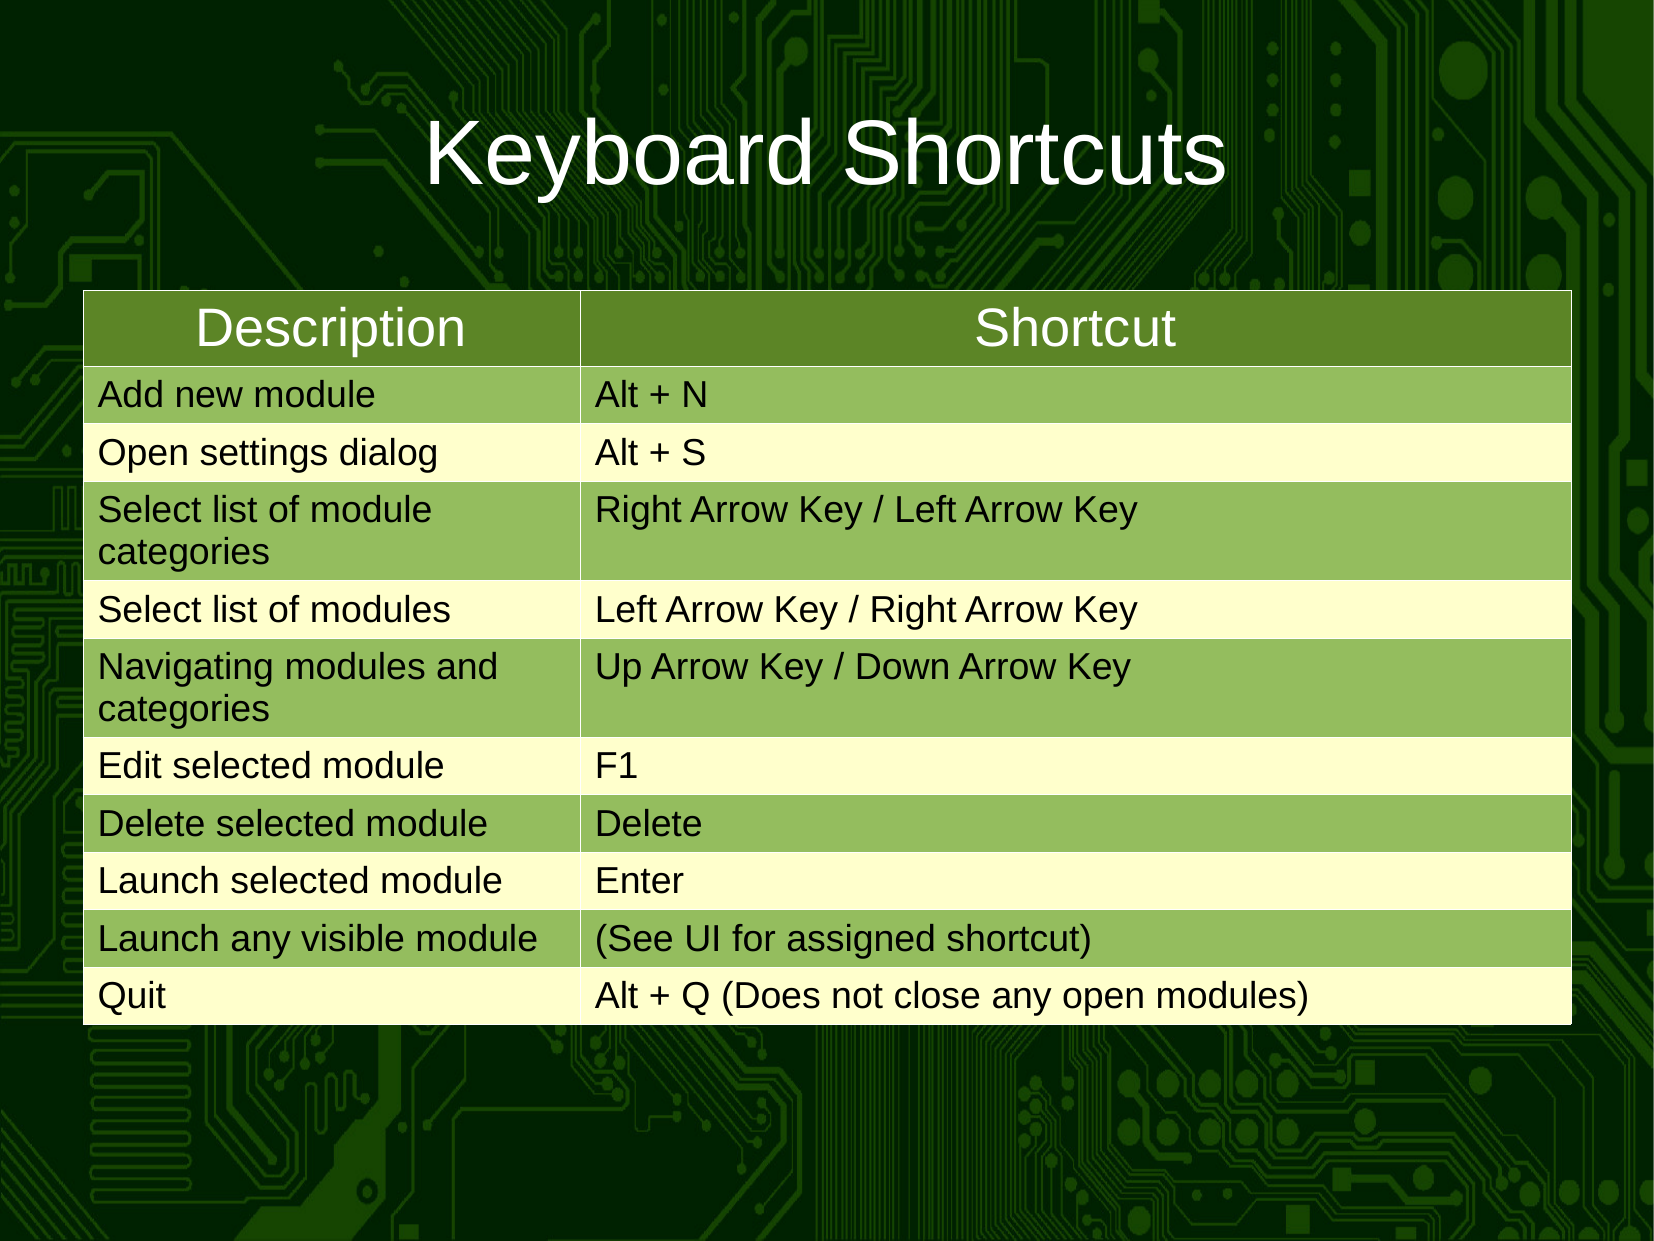

# Keyboard Shortcuts
| Description | Shortcut |
| --- | --- |
| Add new module | Alt + N |
| Open settings dialog | Alt + S |
| Select list of module categories | Right Arrow Key / Left Arrow Key |
| Select list of modules | Left Arrow Key / Right Arrow Key |
| Navigating modules and categories | Up Arrow Key / Down Arrow Key |
| Edit selected module | F1 |
| Delete selected module | Delete |
| Launch selected module | Enter |
| Launch any visible module | (See UI for assigned shortcut) |
| Quit | Alt + Q (Does not close any open modules) |